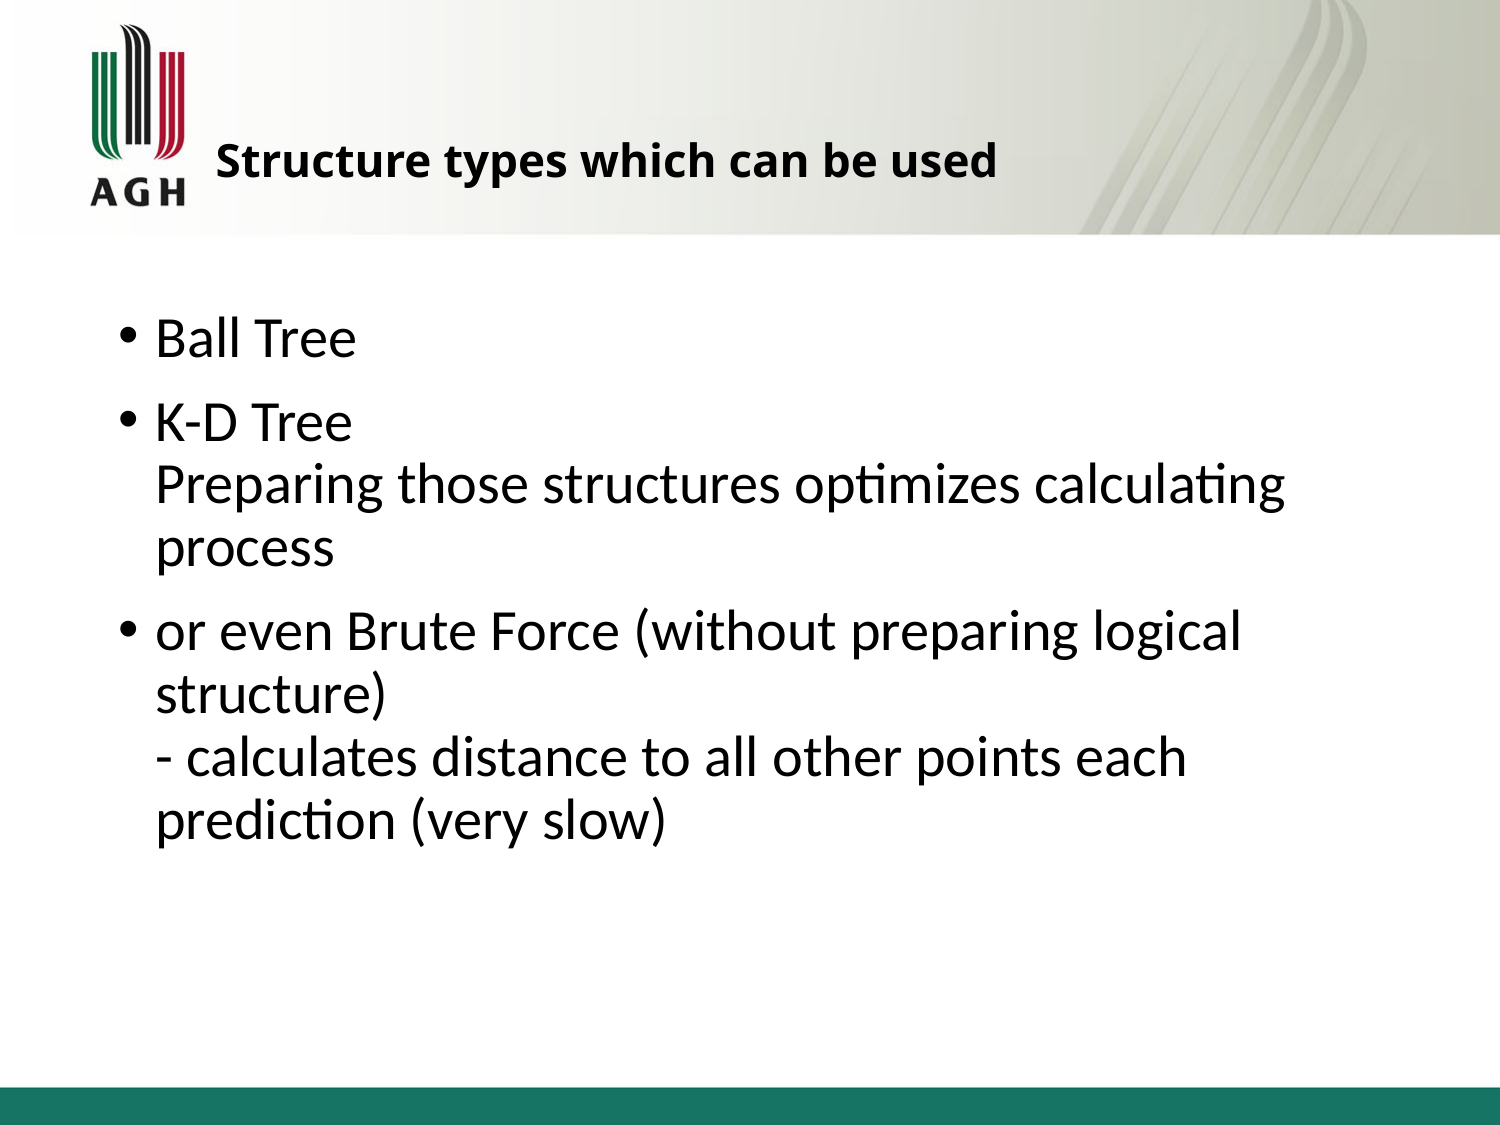

Structure types which can be used
Ball Tree
K-D Tree
Preparing those structures optimizes calculating process
or even Brute Force (without preparing logical structure)
- calculates distance to all other points each prediction (very slow)